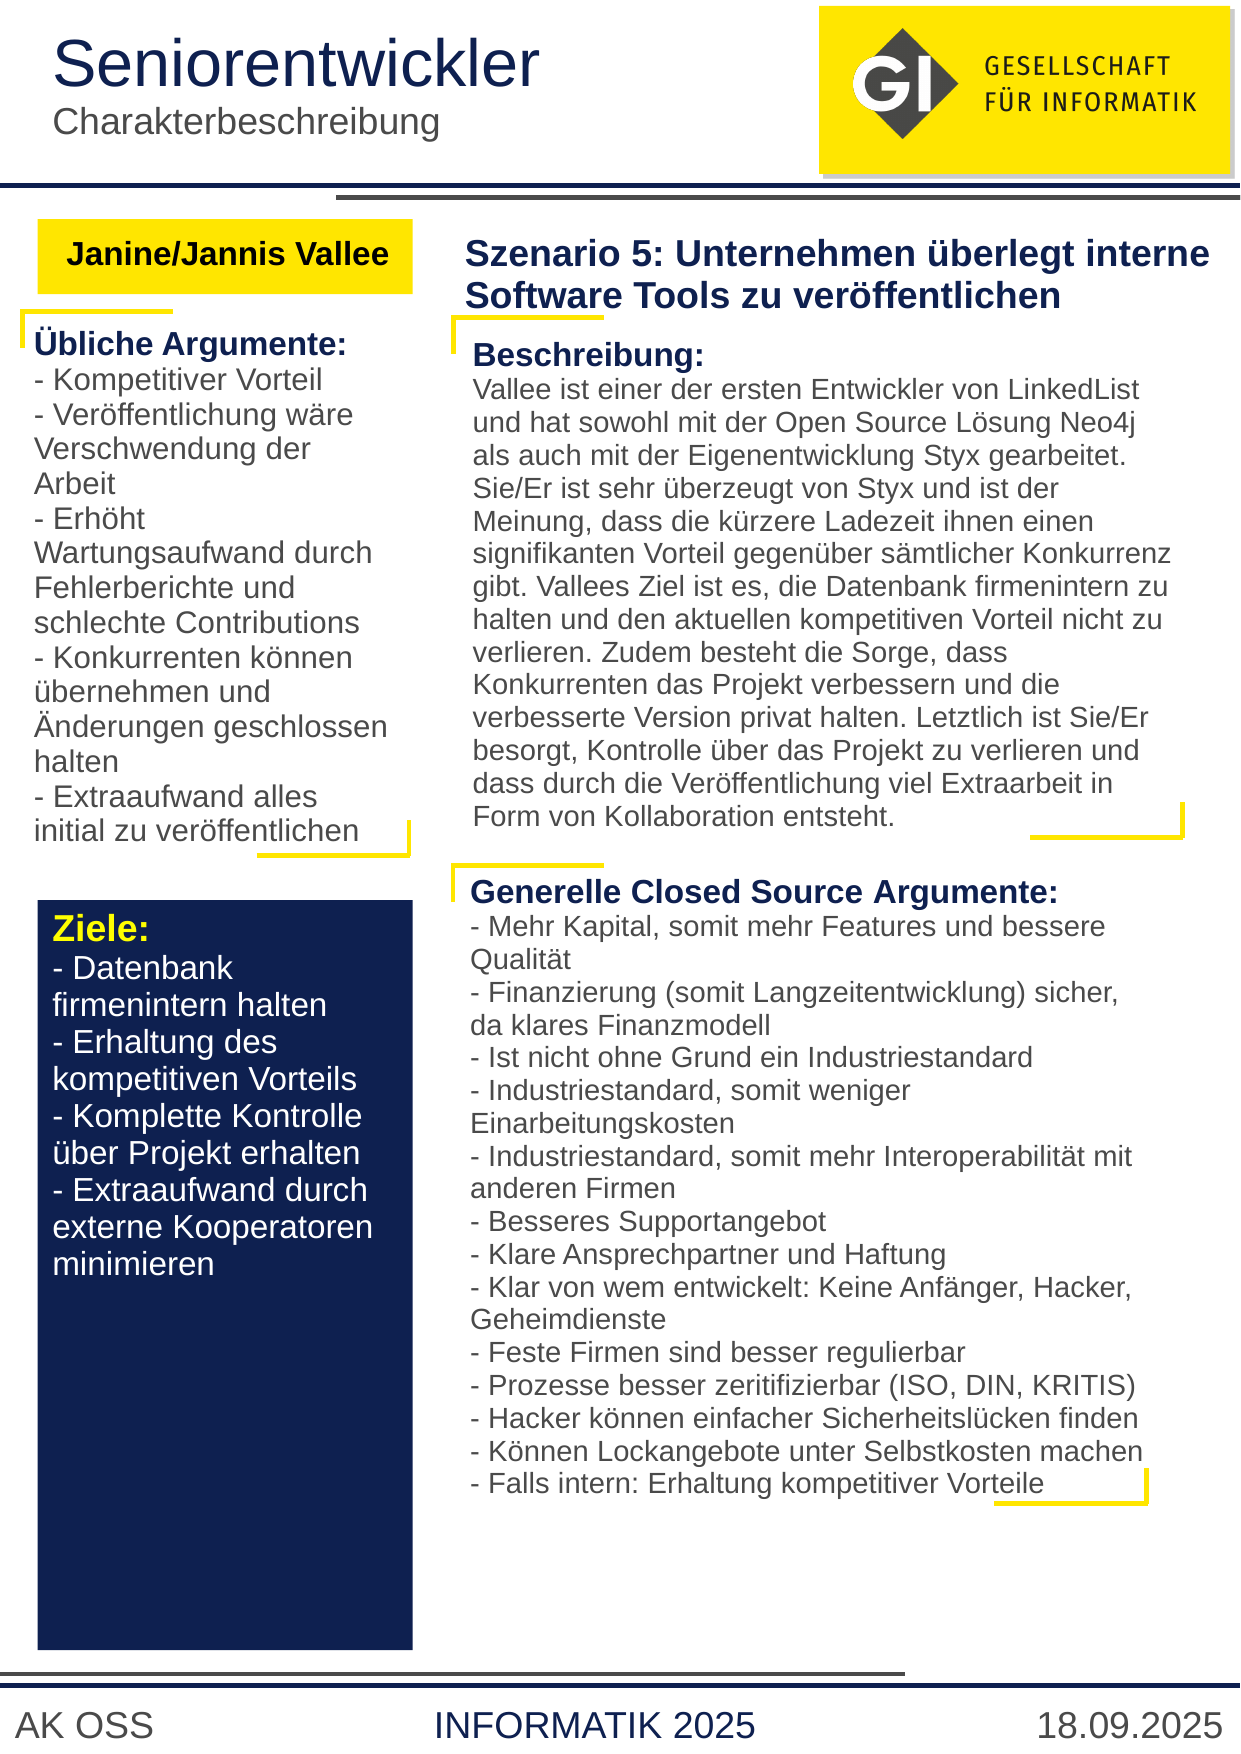

Seniorentwickler
Charakterbeschreibung
Szenario 5: Unternehmen überlegt interne Software Tools zu veröffentlichen
 Janine/Jannis Vallee
Übliche Argumente:
- Kompetitiver Vorteil
- Veröffentlichung wäre Verschwendung der Arbeit
- Erhöht Wartungsaufwand durch Fehlerberichte und schlechte Contributions
- Konkurrenten können übernehmen und Änderungen geschlossen halten
- Extraaufwand alles initial zu veröffentlichen
Beschreibung:
Vallee ist einer der ersten Entwickler von LinkedList und hat sowohl mit der Open Source Lösung Neo4j als auch mit der Eigenentwicklung Styx gearbeitet. Sie/Er ist sehr überzeugt von Styx und ist der Meinung, dass die kürzere Ladezeit ihnen einen signifikanten Vorteil gegenüber sämtlicher Konkurrenz gibt. Vallees Ziel ist es, die Datenbank firmenintern zu halten und den aktuellen kompetitiven Vorteil nicht zu verlieren. Zudem besteht die Sorge, dass Konkurrenten das Projekt verbessern und die verbesserte Version privat halten. Letztlich ist Sie/Er besorgt, Kontrolle über das Projekt zu verlieren und dass durch die Veröffentlichung viel Extraarbeit in Form von Kollaboration entsteht.
Generelle Closed Source Argumente:
- Mehr Kapital, somit mehr Features und bessere Qualität
- Finanzierung (somit Langzeitentwicklung) sicher, da klares Finanzmodell
- Ist nicht ohne Grund ein Industriestandard
- Industriestandard, somit weniger Einarbeitungskosten
- Industriestandard, somit mehr Interoperabilität mit anderen Firmen
- Besseres Supportangebot
- Klare Ansprechpartner und Haftung
- Klar von wem entwickelt: Keine Anfänger, Hacker, Geheimdienste
- Feste Firmen sind besser regulierbar
- Prozesse besser zeritifizierbar (ISO, DIN, KRITIS)
- Hacker können einfacher Sicherheitslücken finden
- Können Lockangebote unter Selbstkosten machen
- Falls intern: Erhaltung kompetitiver Vorteile
Ziele:
- Datenbank firmenintern halten
- Erhaltung des kompetitiven Vorteils
- Komplette Kontrolle über Projekt erhalten
- Extraaufwand durch externe Kooperatoren minimieren
AK OSS
INFORMATIK 2025
18.09.2025